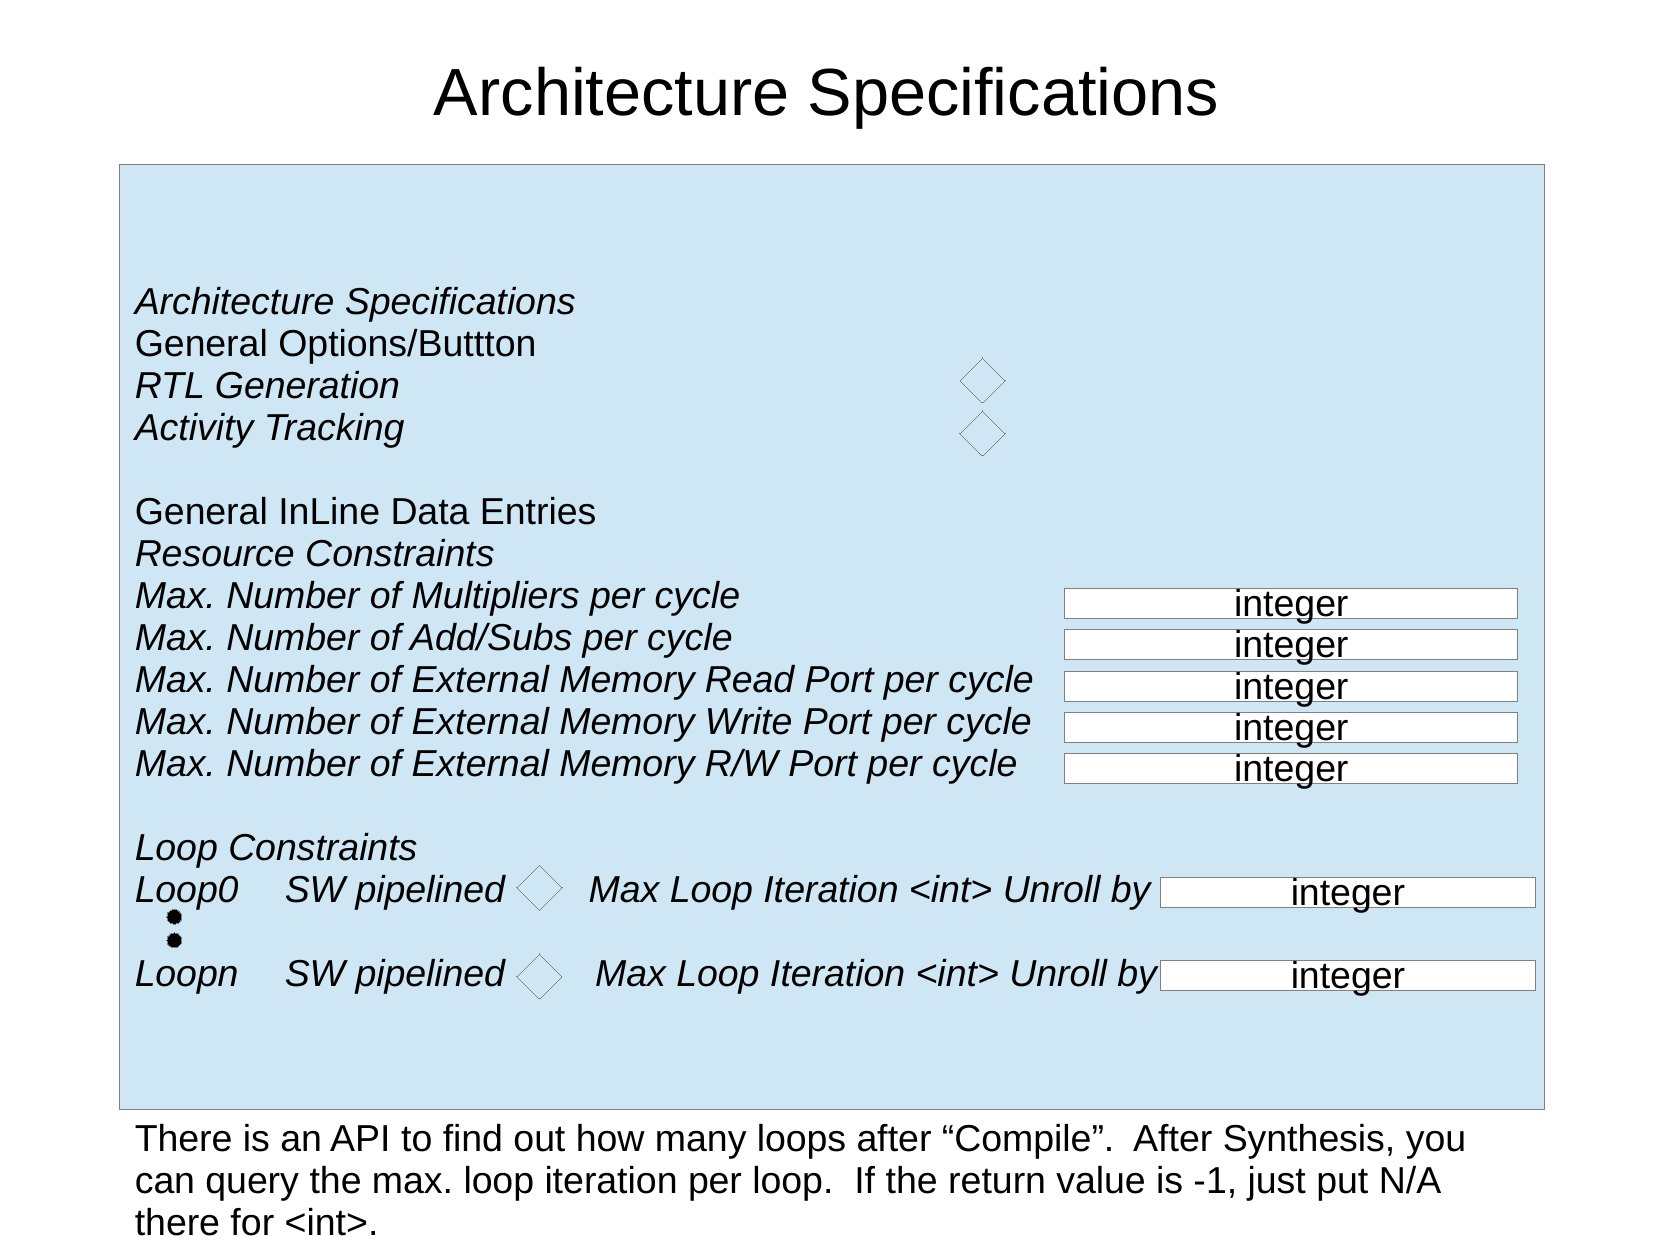

# Architecture Specifications
Architecture Specifications
General Options/Buttton
RTL Generation
Activity Tracking
General InLine Data Entries
Resource Constraints
Max. Number of Multipliers per cycle
Max. Number of Add/Subs per cycle
Max. Number of External Memory Read Port per cycle
Max. Number of External Memory Write Port per cycle
Max. Number of External Memory R/W Port per cycle
Loop Constraints
Loop0	SW pipelined Max Loop Iteration <int> Unroll by
Loopn	SW pipelined		 Max Loop Iteration <int> Unroll by
integer
integer
integer
integer
integer
integer
integer
There is an API to find out how many loops after “Compile”. After Synthesis, you can query the max. loop iteration per loop. If the return value is -1, just put N/A there for <int>.